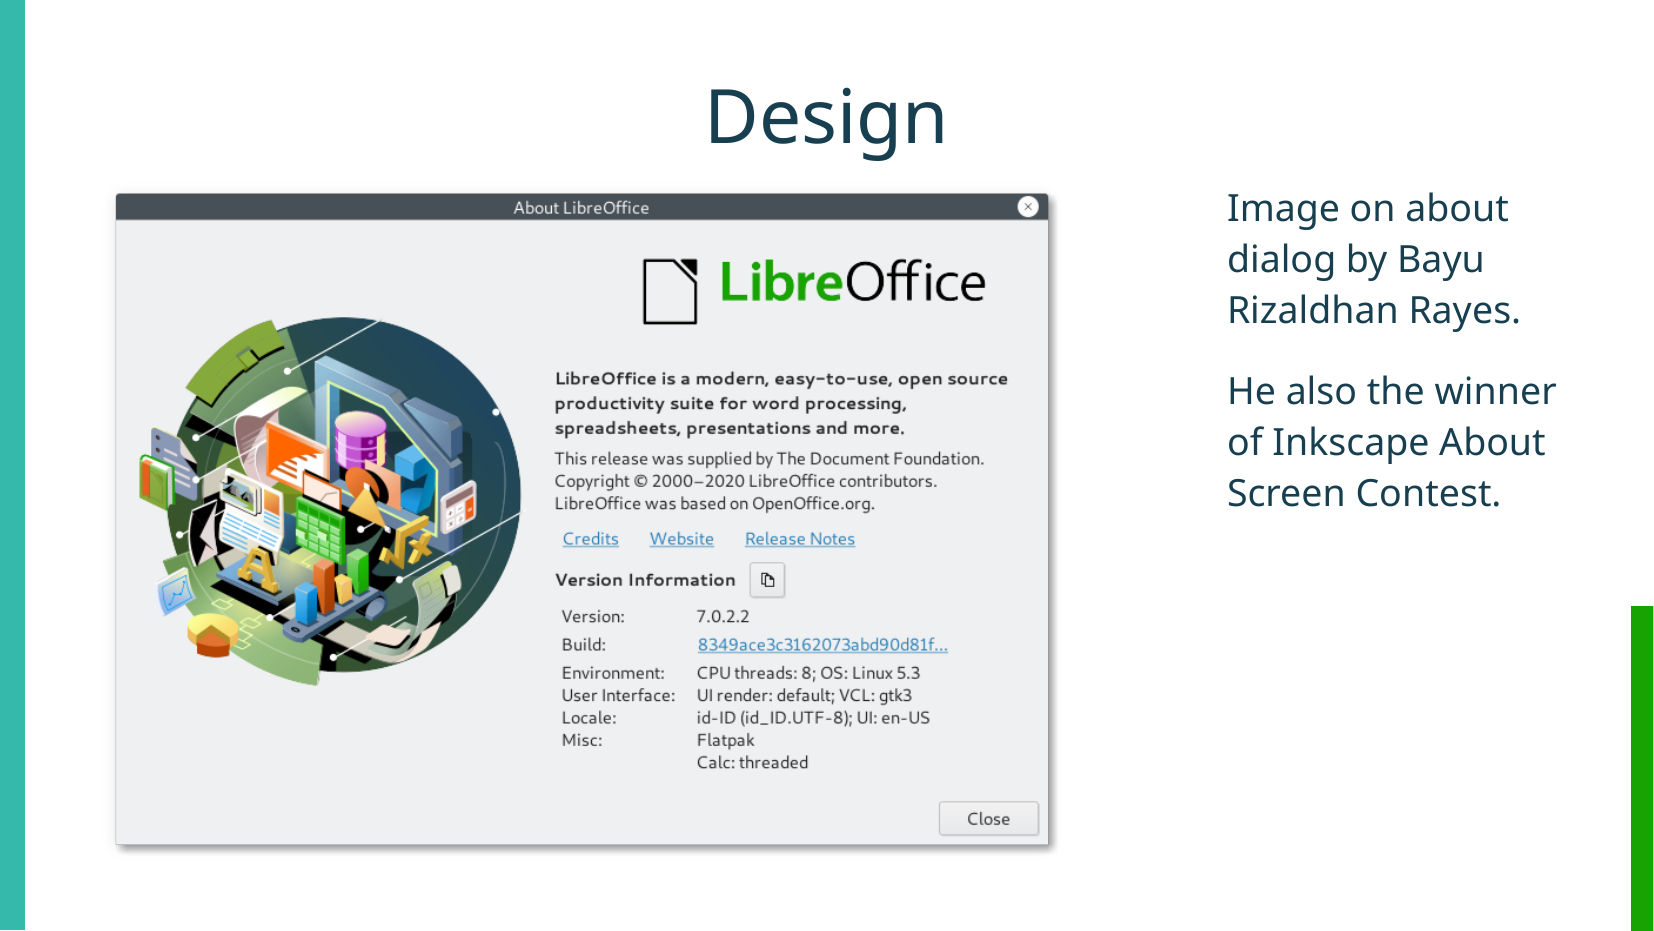

# Design
Image on about dialog by Bayu Rizaldhan Rayes.
He also the winner of Inkscape About Screen Contest.